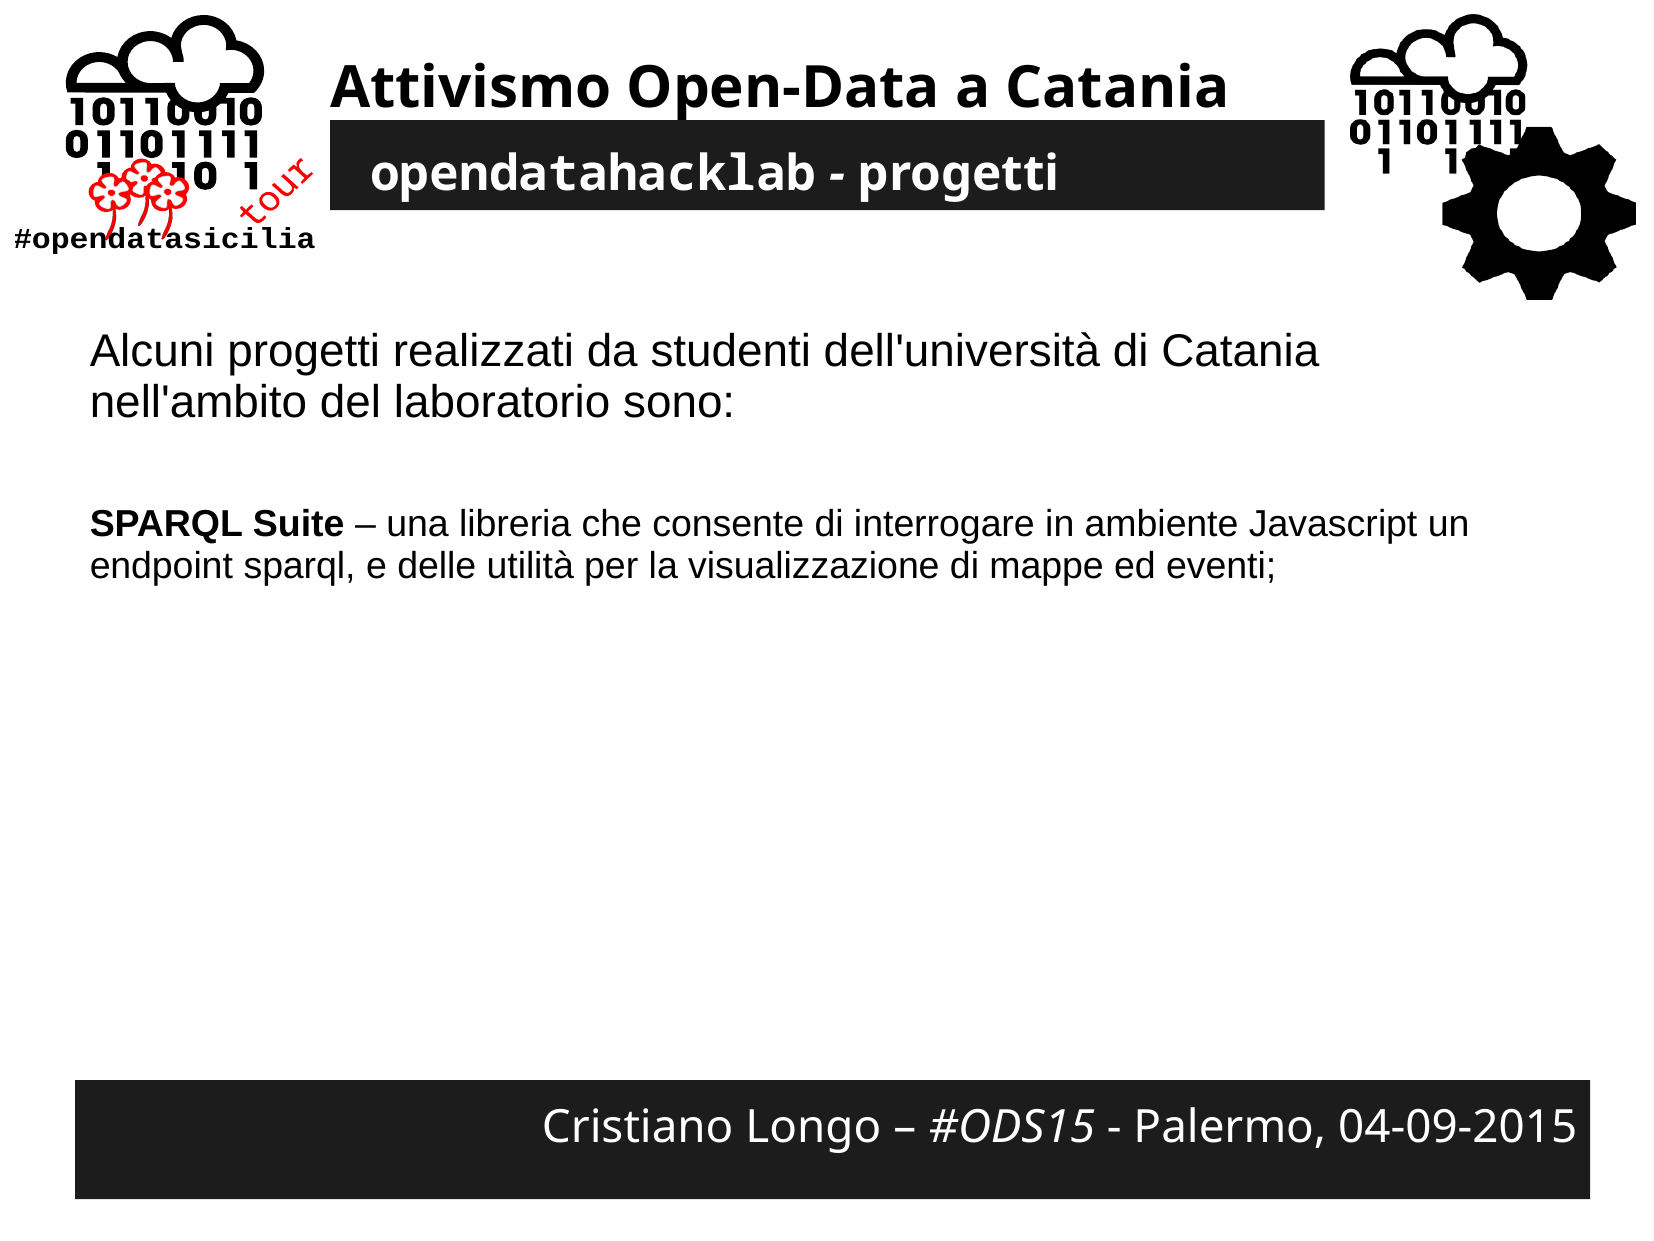

# Attivismo Open-Data a Catania
 opendatahacklab - progetti
Alcuni progetti realizzati da studenti dell'università di Catania nell'ambito del laboratorio sono:
SPARQL Suite – una libreria che consente di interrogare in ambiente Javascript un endpoint sparql, e delle utilità per la visualizzazione di mappe ed eventi;
 Cristiano Longo – #ODS15 - Palermo, 04-09-2015